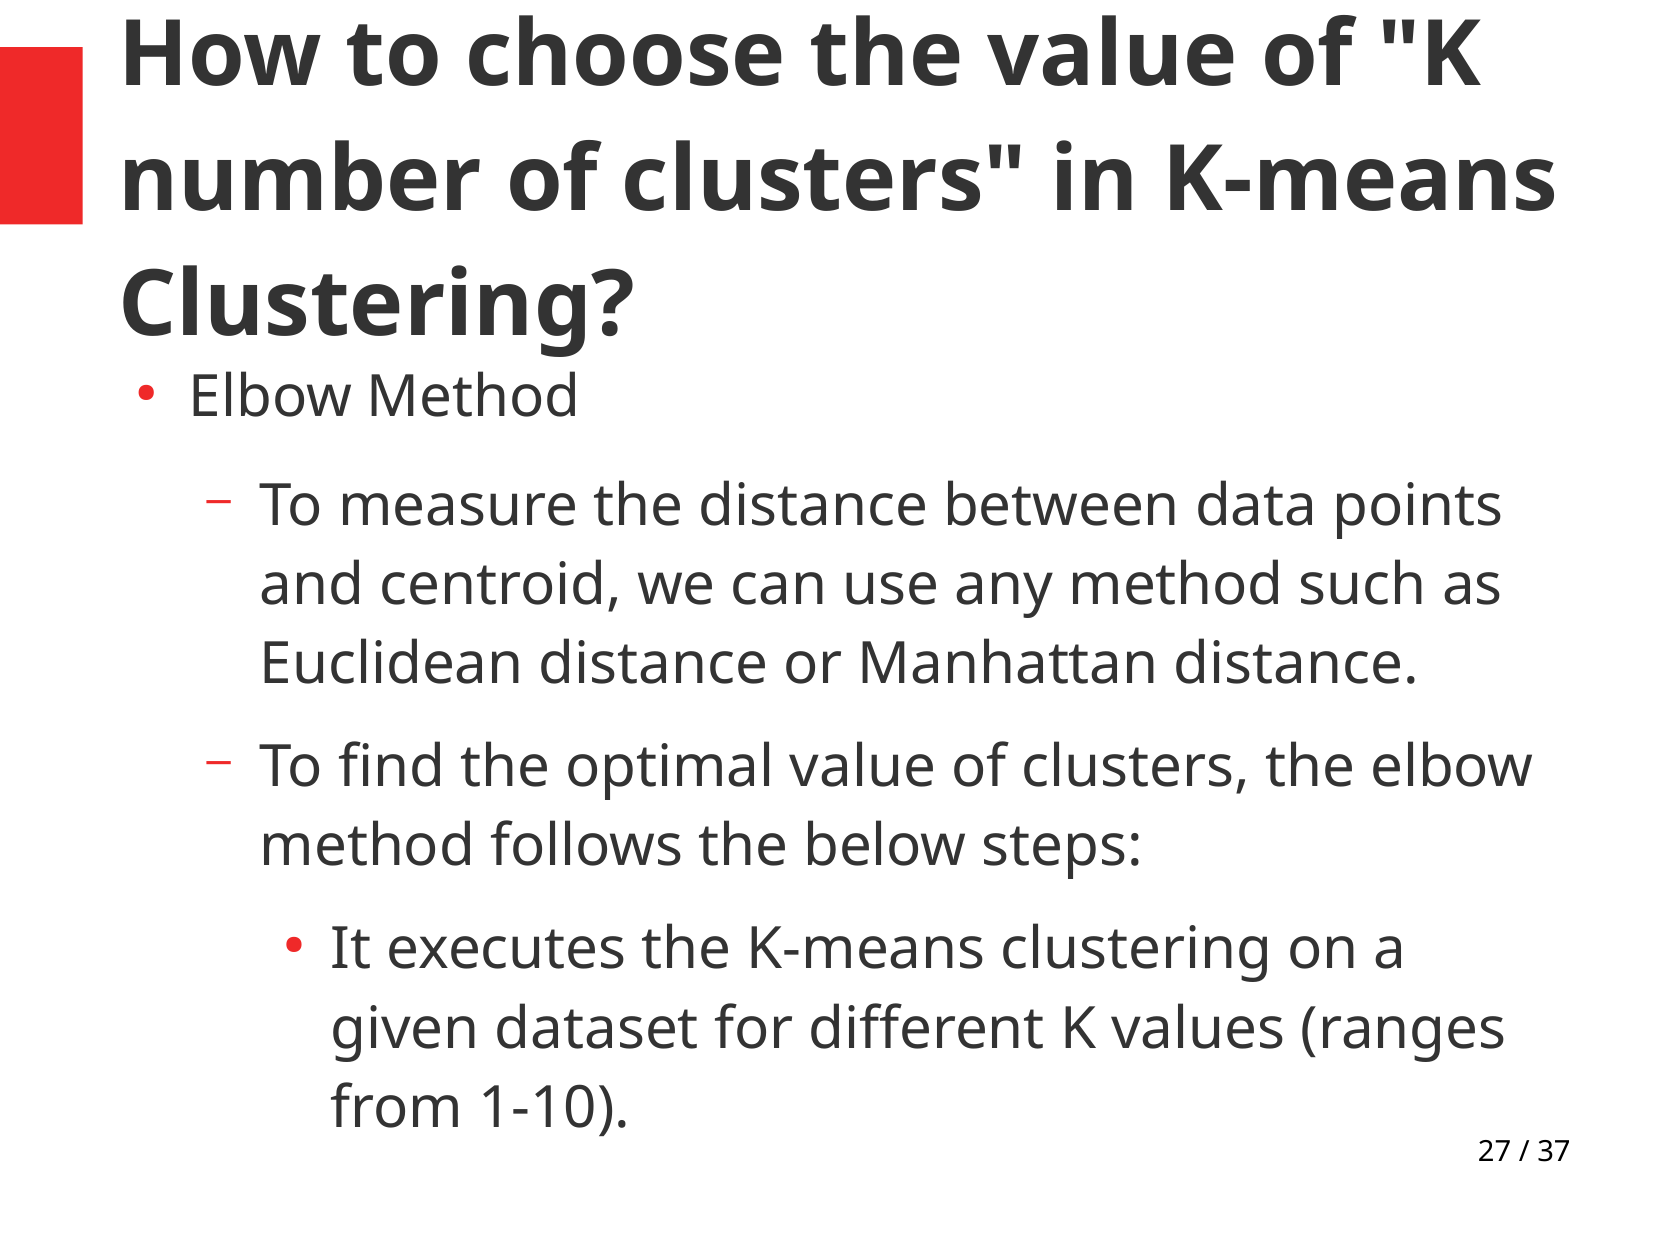

# How to choose the value of "K number of clusters" in K-means Clustering?
Elbow Method
To measure the distance between data points and centroid, we can use any method such as Euclidean distance or Manhattan distance.
To find the optimal value of clusters, the elbow method follows the below steps:
It executes the K-means clustering on a given dataset for different K values (ranges from 1-10).
27